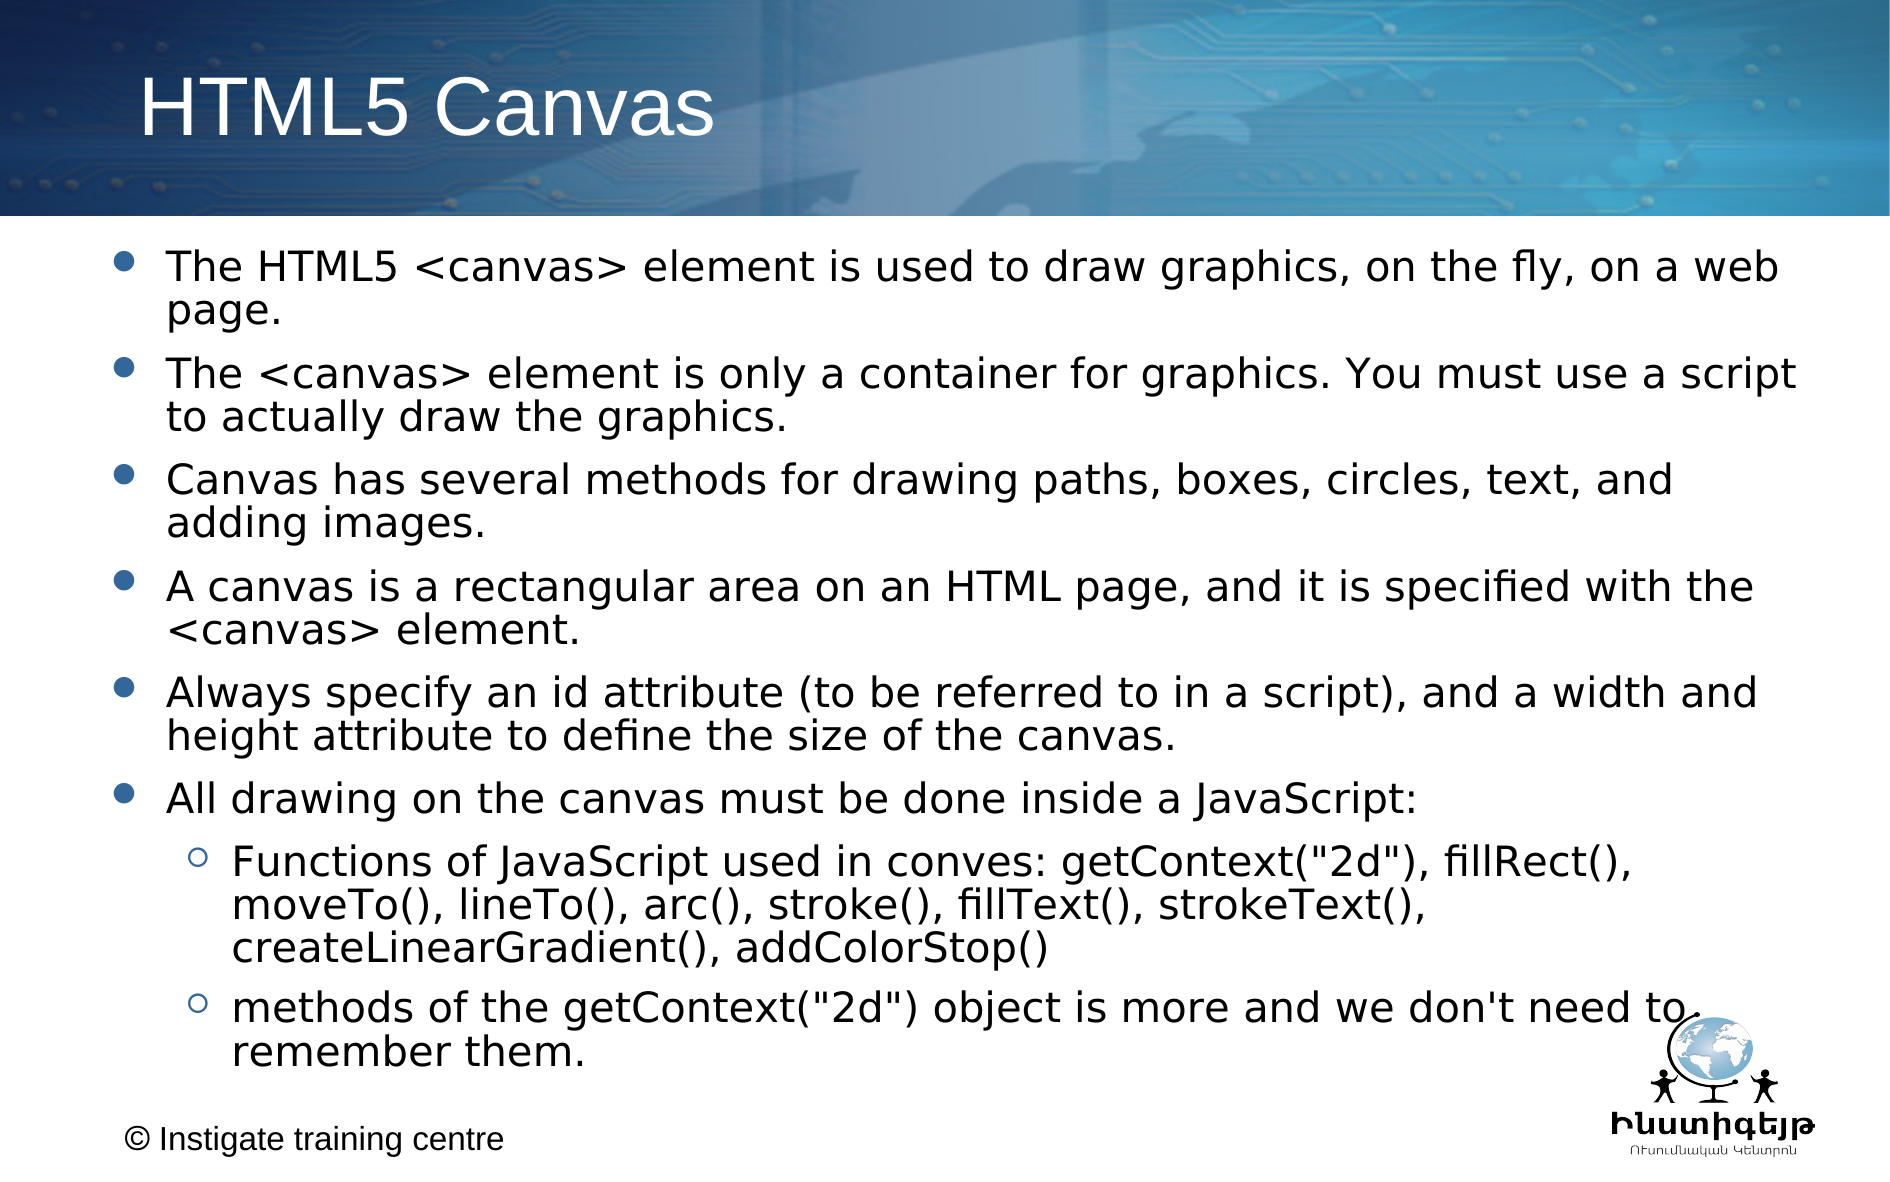

HTML5 Canvas
# The HTML5 <canvas> element is used to draw graphics, on the fly, on a web page.
The <canvas> element is only a container for graphics. You must use a script to actually draw the graphics.
Canvas has several methods for drawing paths, boxes, circles, text, and adding images.
A canvas is a rectangular area on an HTML page, and it is specified with the <canvas> element.
Always specify an id attribute (to be referred to in a script), and a width and height attribute to define the size of the canvas.
All drawing on the canvas must be done inside a JavaScript:
Functions of JavaScript used in conves: getContext("2d"), fillRect(), moveTo(), lineTo(), arc(), stroke(), fillText(), strokeText(), createLinearGradient(), addColorStop()
methods of the getContext("2d") object is more and we don't need to remember them.